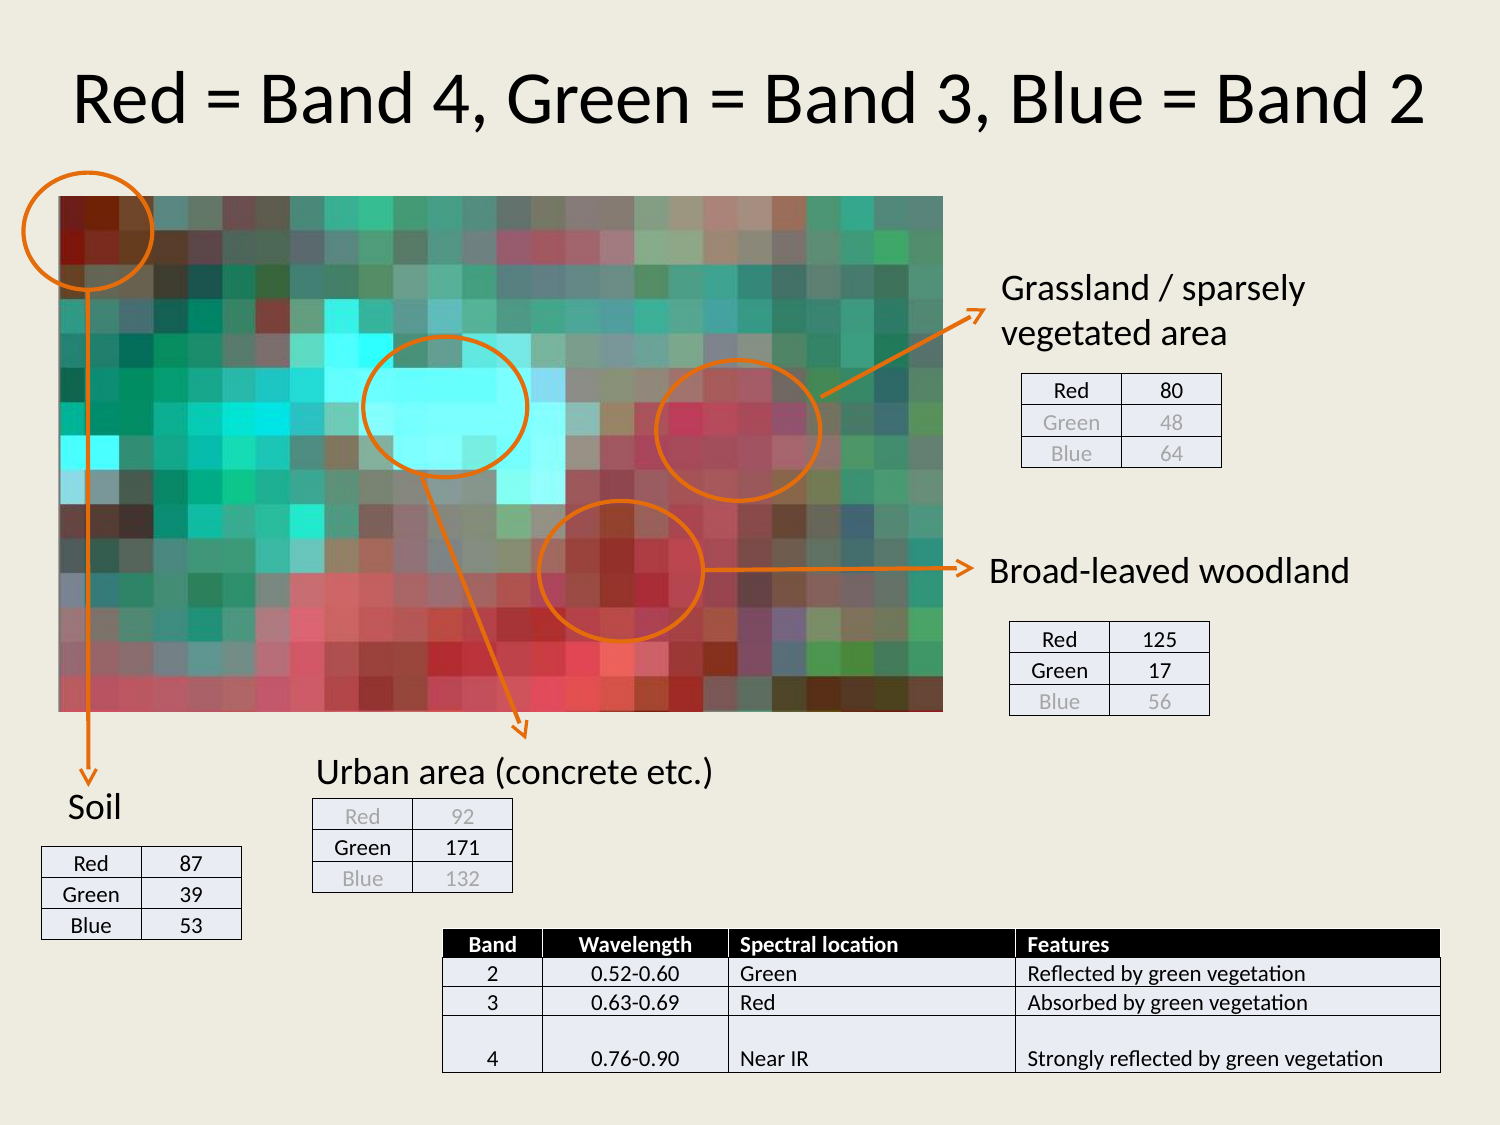

# Red = Band 4, Green = Band 3, Blue = Band 2
Grassland / sparsely vegetated area
Broad-leaved woodland
Urban area (concrete etc.)
Soil
| Red | 80 |
| --- | --- |
| Green | 48 |
| Blue | 64 |
| Red | 125 |
| --- | --- |
| Green | 17 |
| Blue | 56 |
| Red | 92 |
| --- | --- |
| Green | 171 |
| Blue | 132 |
| Red | 87 |
| --- | --- |
| Green | 39 |
| Blue | 53 |
| Band | Wavelength | Spectral location | Features |
| --- | --- | --- | --- |
| 2 | 0.52-0.60 | Green | Reflected by green vegetation |
| 3 | 0.63-0.69 | Red | Absorbed by green vegetation |
| 4 | 0.76-0.90 | Near IR | Strongly reflected by green vegetation |